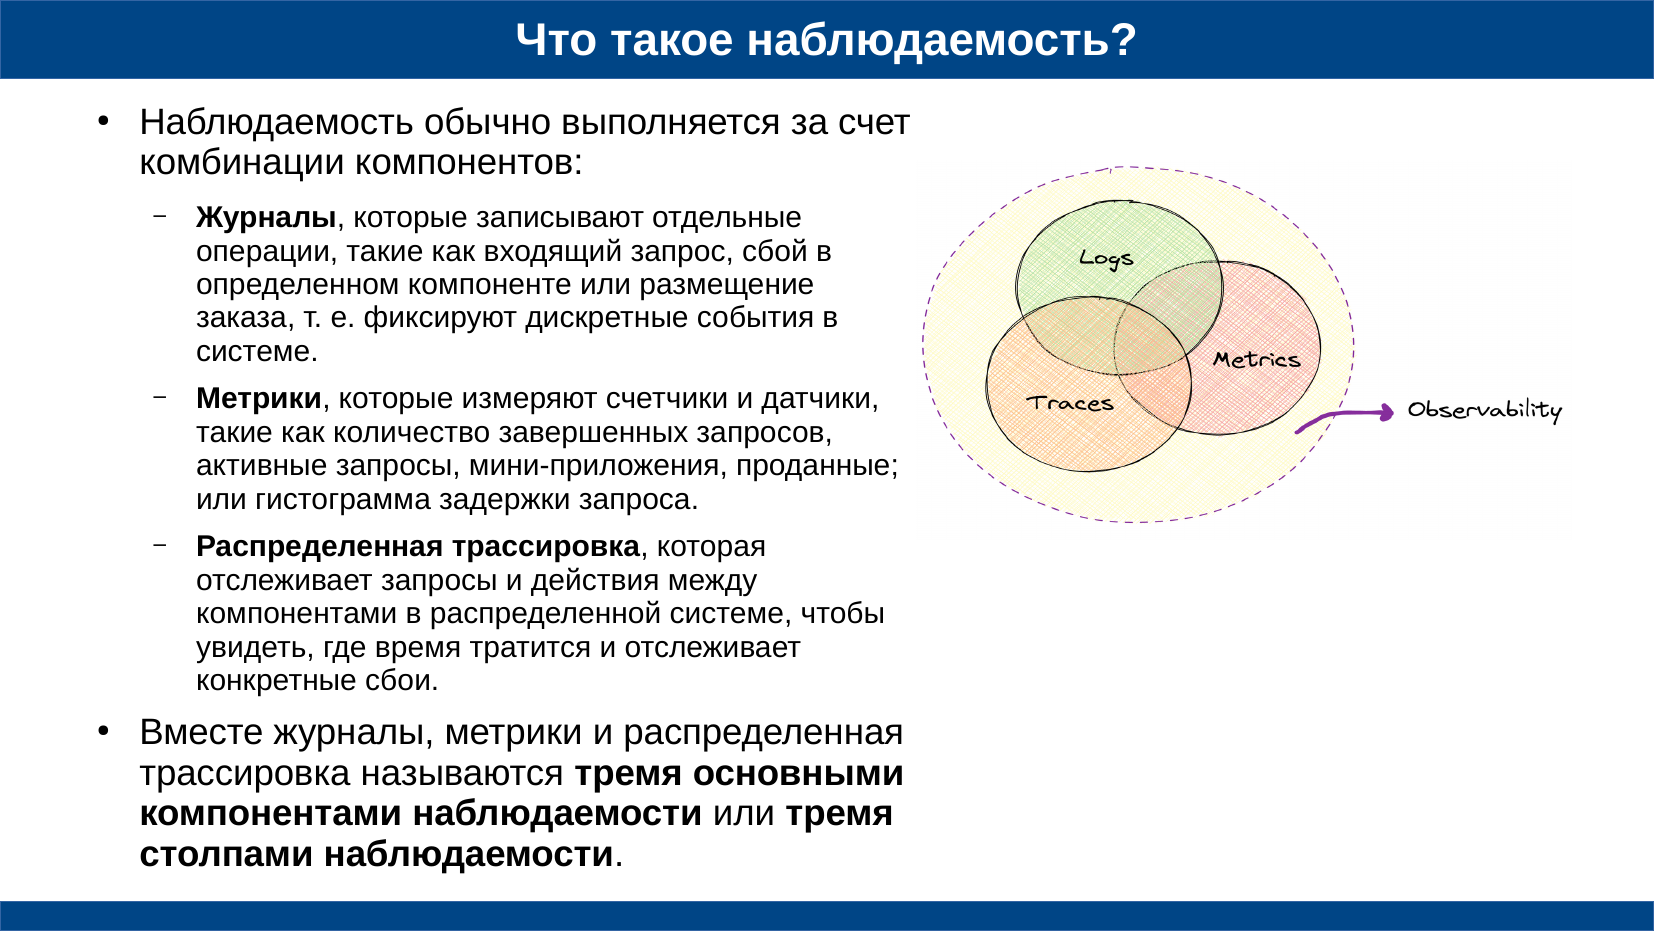

# Что такое наблюдаемость?
Наблюдаемость обычно выполняется за счет комбинации компонентов:
Журналы, которые записывают отдельные операции, такие как входящий запрос, сбой в определенном компоненте или размещение заказа, т. е. фиксируют дискретные события в системе.
Метрики, которые измеряют счетчики и датчики, такие как количество завершенных запросов, активные запросы, мини-приложения, проданные; или гистограмма задержки запроса.
Распределенная трассировка, которая отслеживает запросы и действия между компонентами в распределенной системе, чтобы увидеть, где время тратится и отслеживает конкретные сбои.
Вместе журналы, метрики и распределенная трассировка называются тремя основными компонентами наблюдаемости или тремя столпами наблюдаемости.